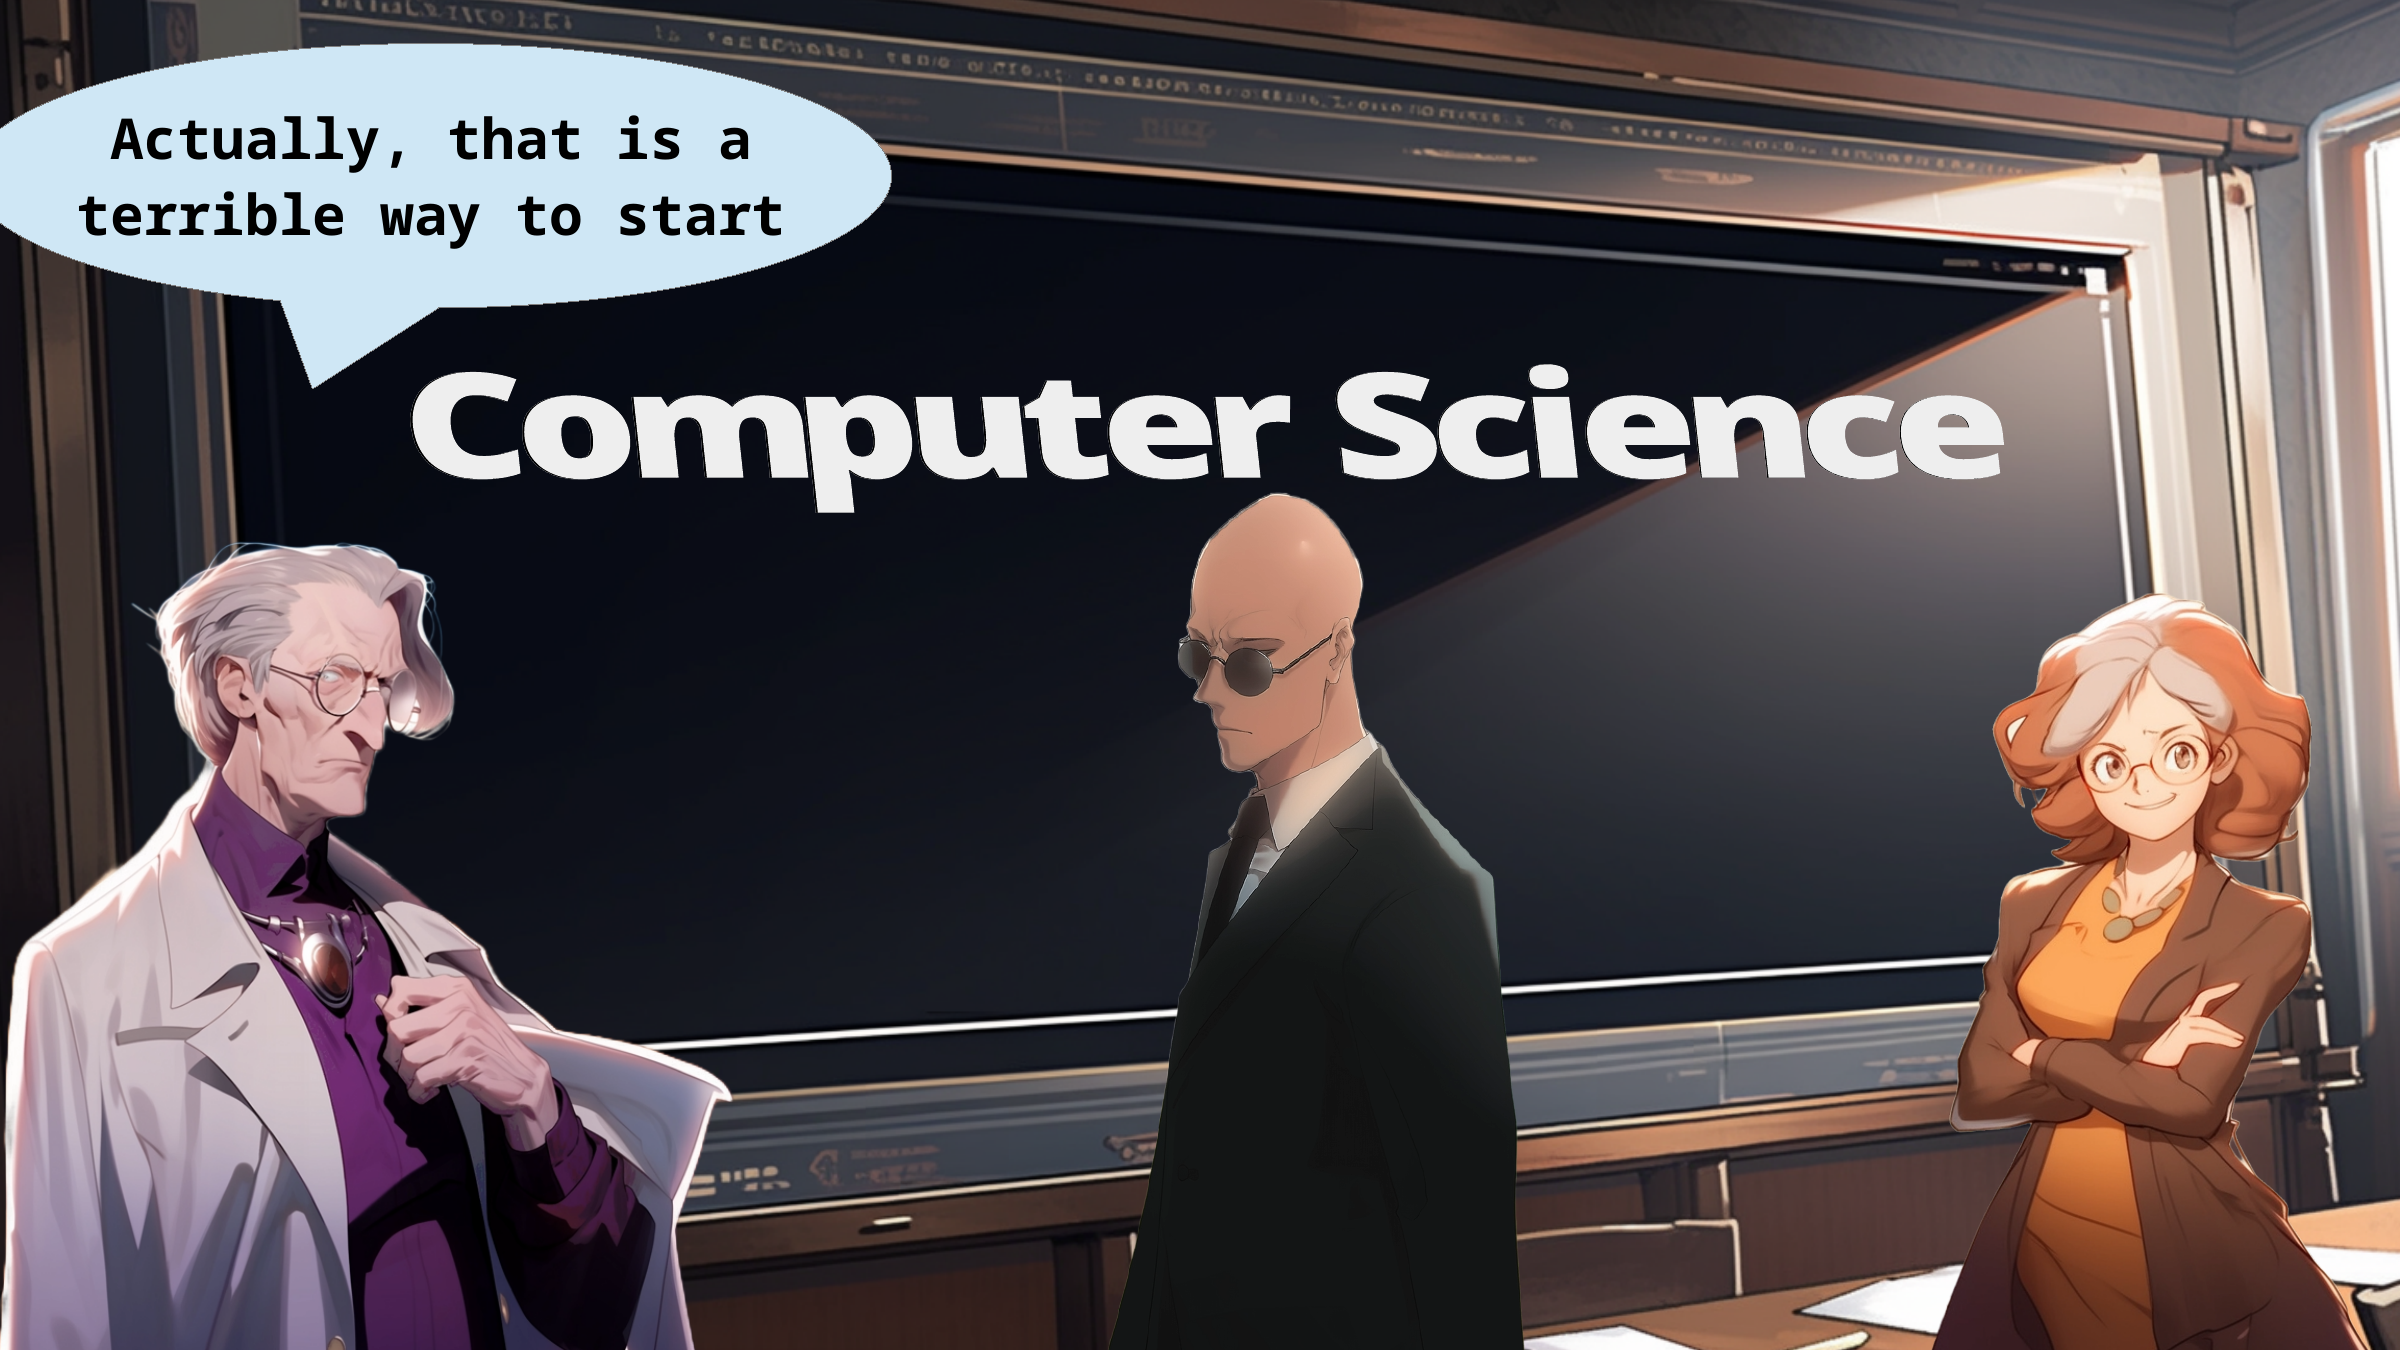

Actually, that is a
terrible way to start
Computer Science